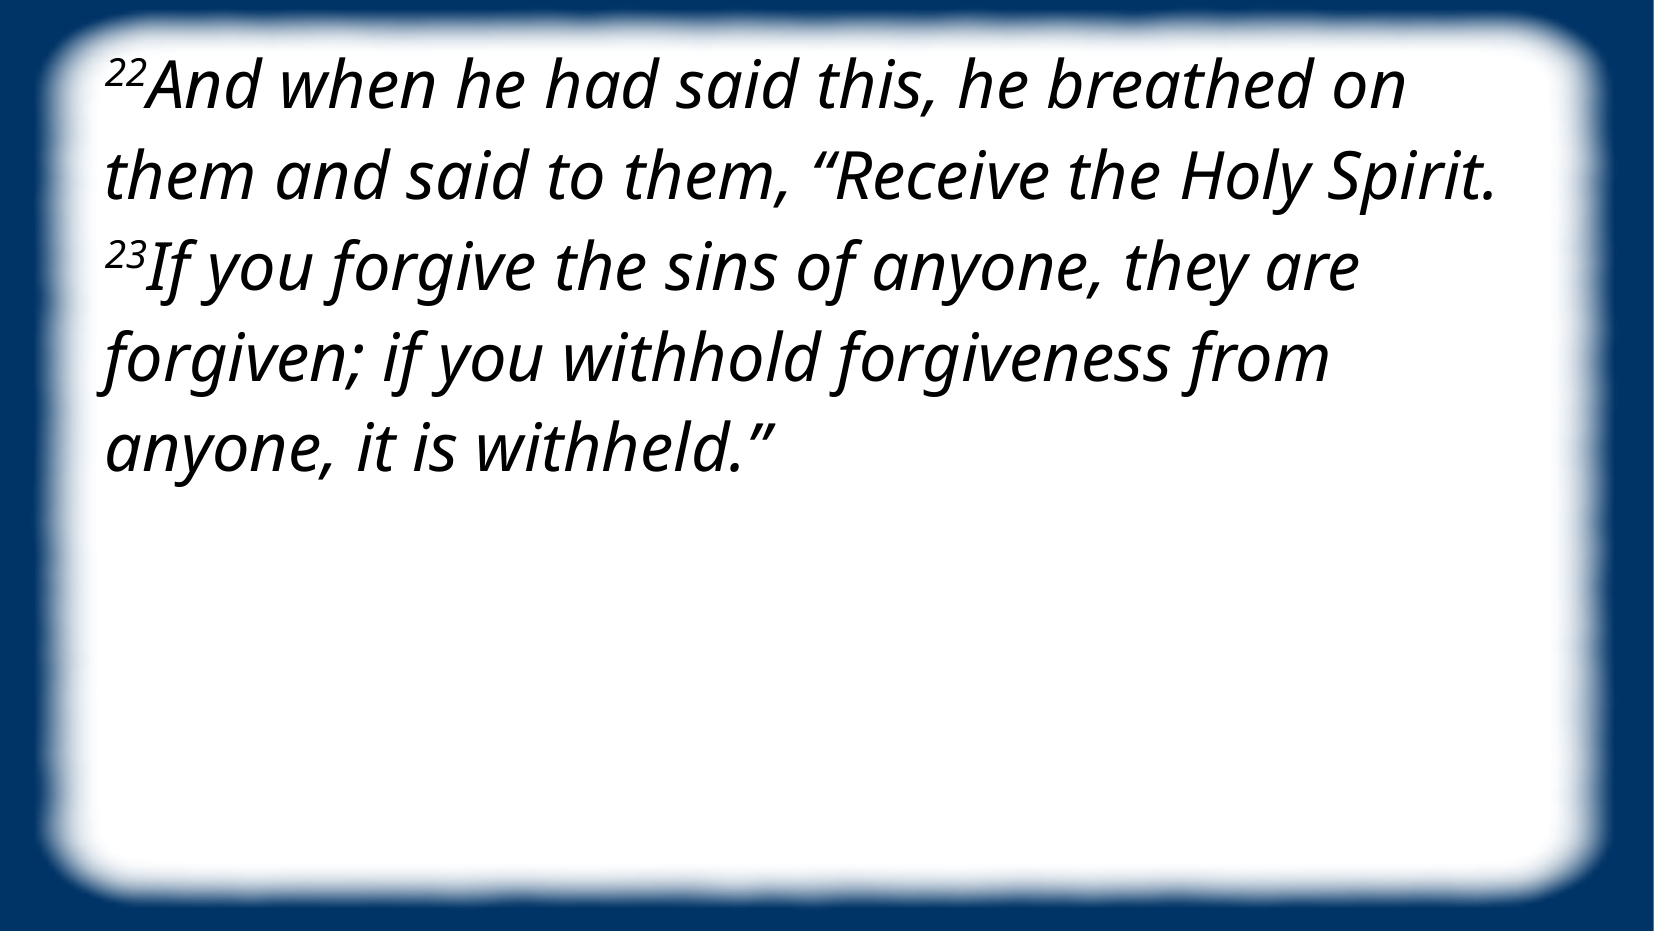

22And when he had said this, he breathed on them and said to them, “Receive the Holy Spirit. 23If you forgive the sins of anyone, they are forgiven; if you withhold forgiveness from anyone, it is withheld.”